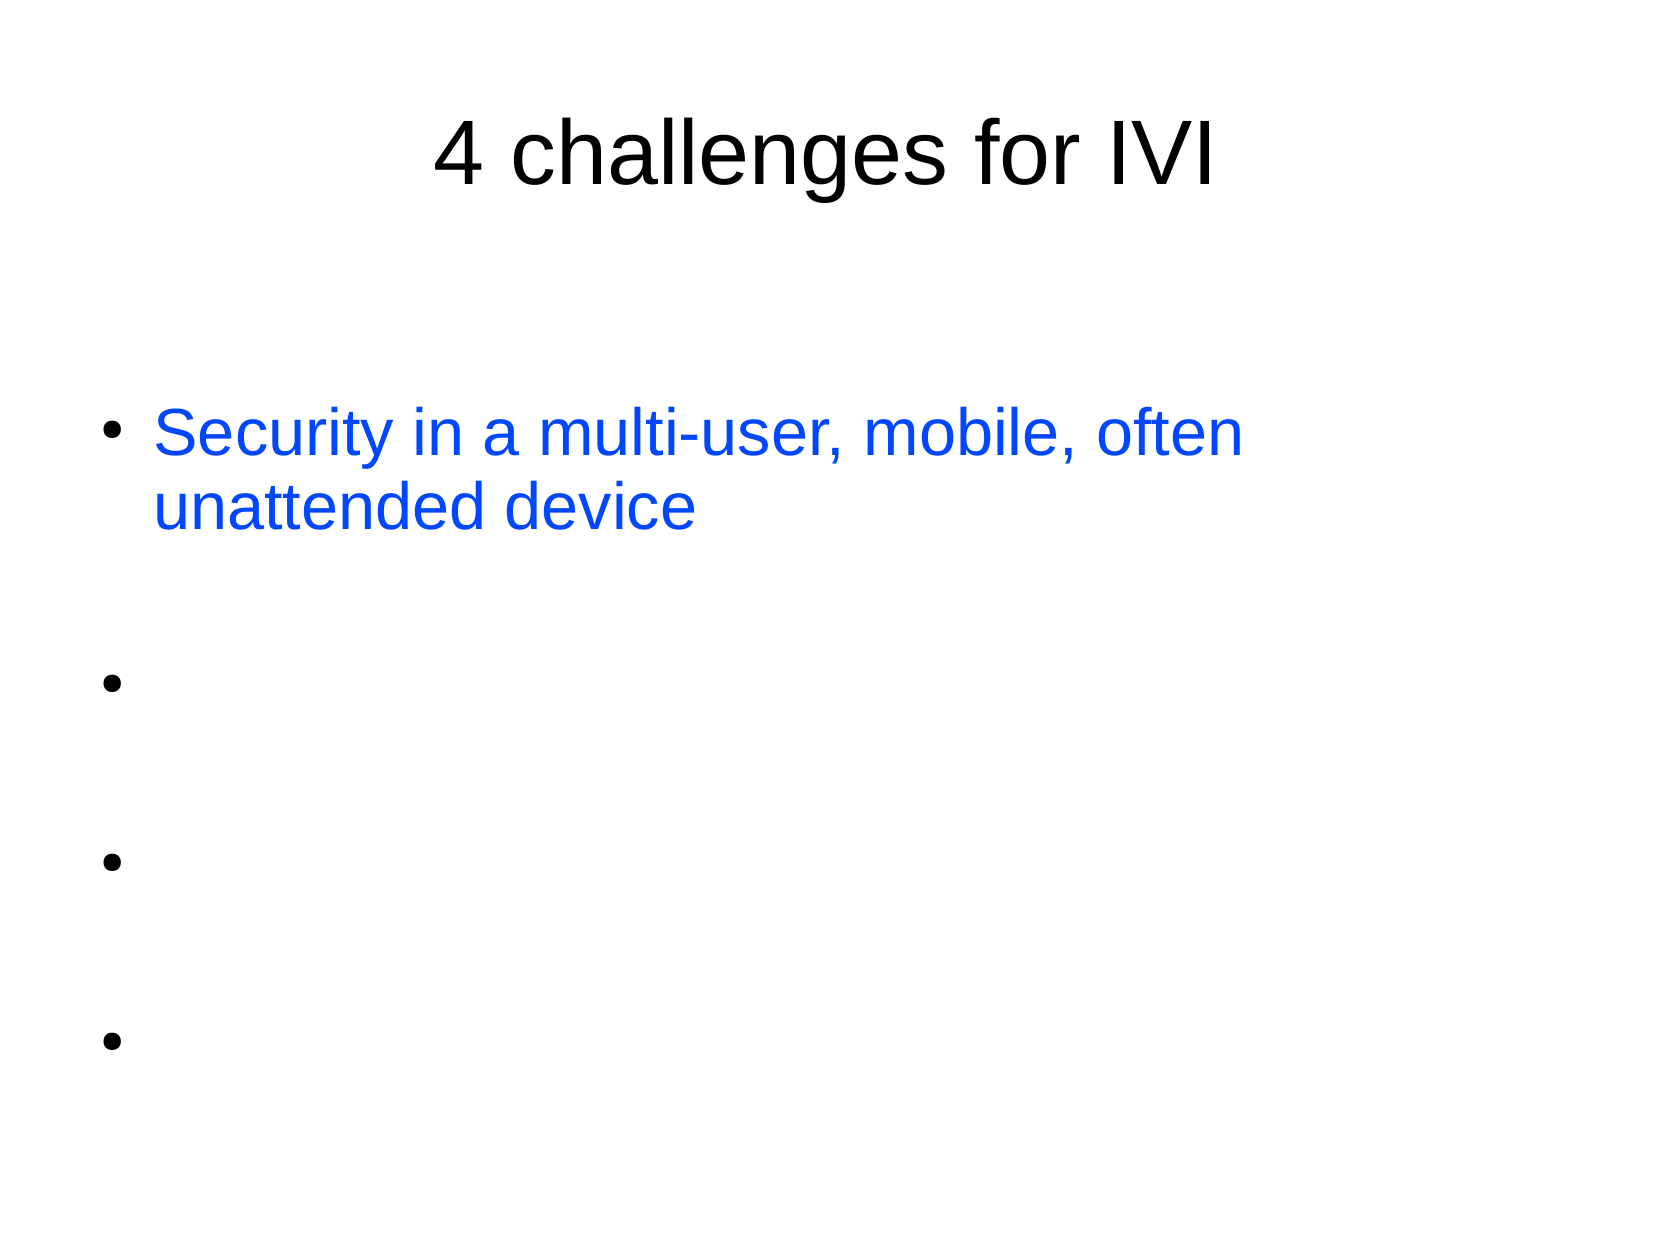

# 4 challenges for IVI
Security in a multi-user, mobile, often unattended device